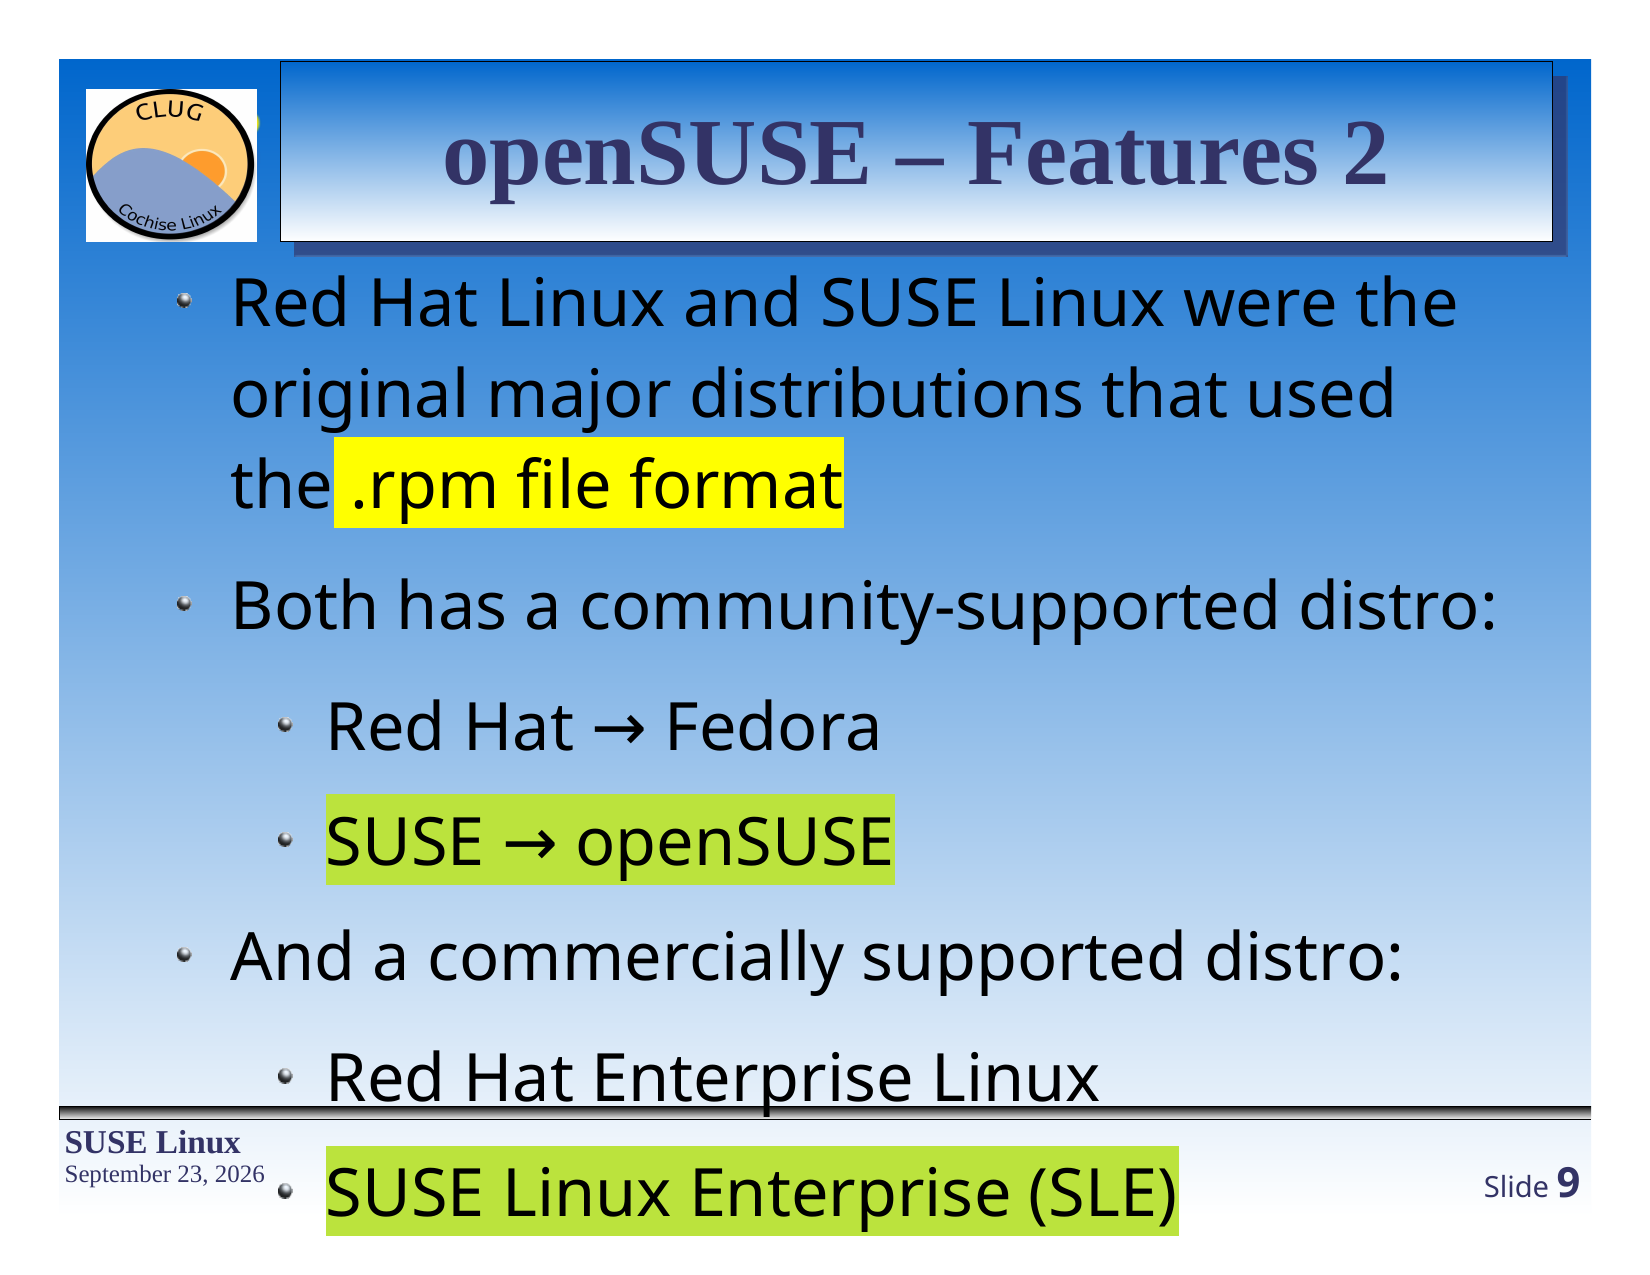

# openSUSE – Features 2
Red Hat Linux and SUSE Linux were the original major distributions that used the .rpm file format
Both has a community-supported distro:
Red Hat → Fedora
SUSE → openSUSE
And a commercially supported distro:
Red Hat Enterprise Linux
SUSE Linux Enterprise (SLE)